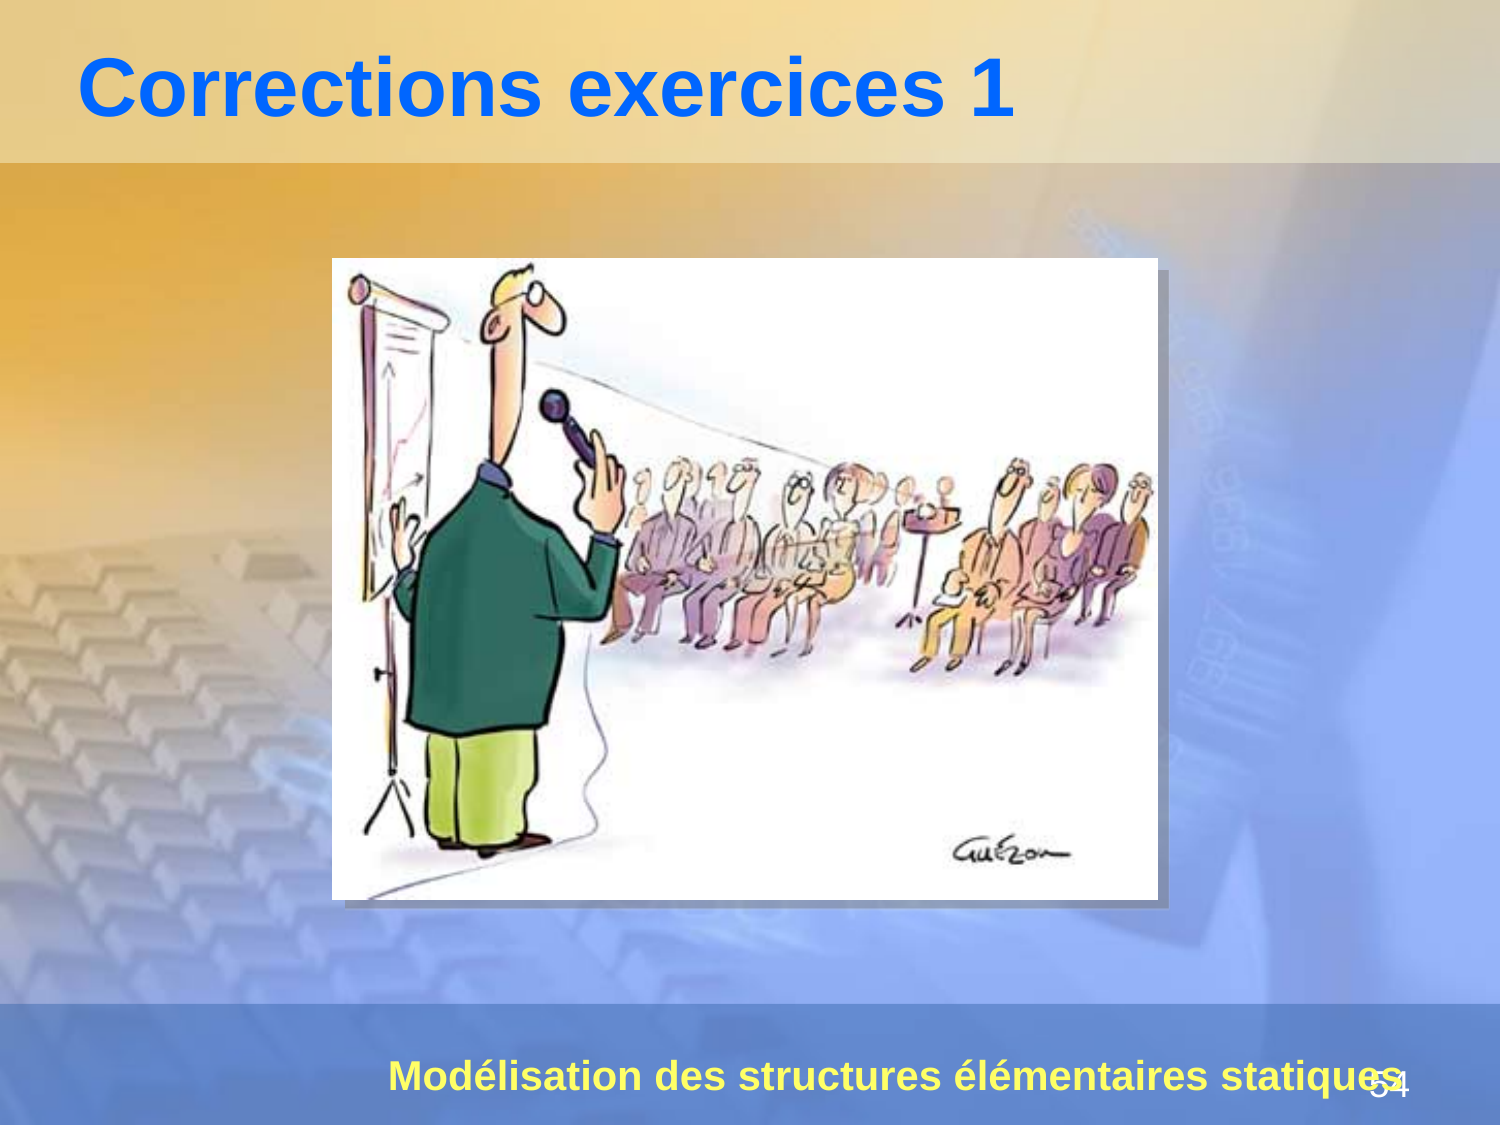

# Corrections exercices 1
Modélisation des structures élémentaires statiques